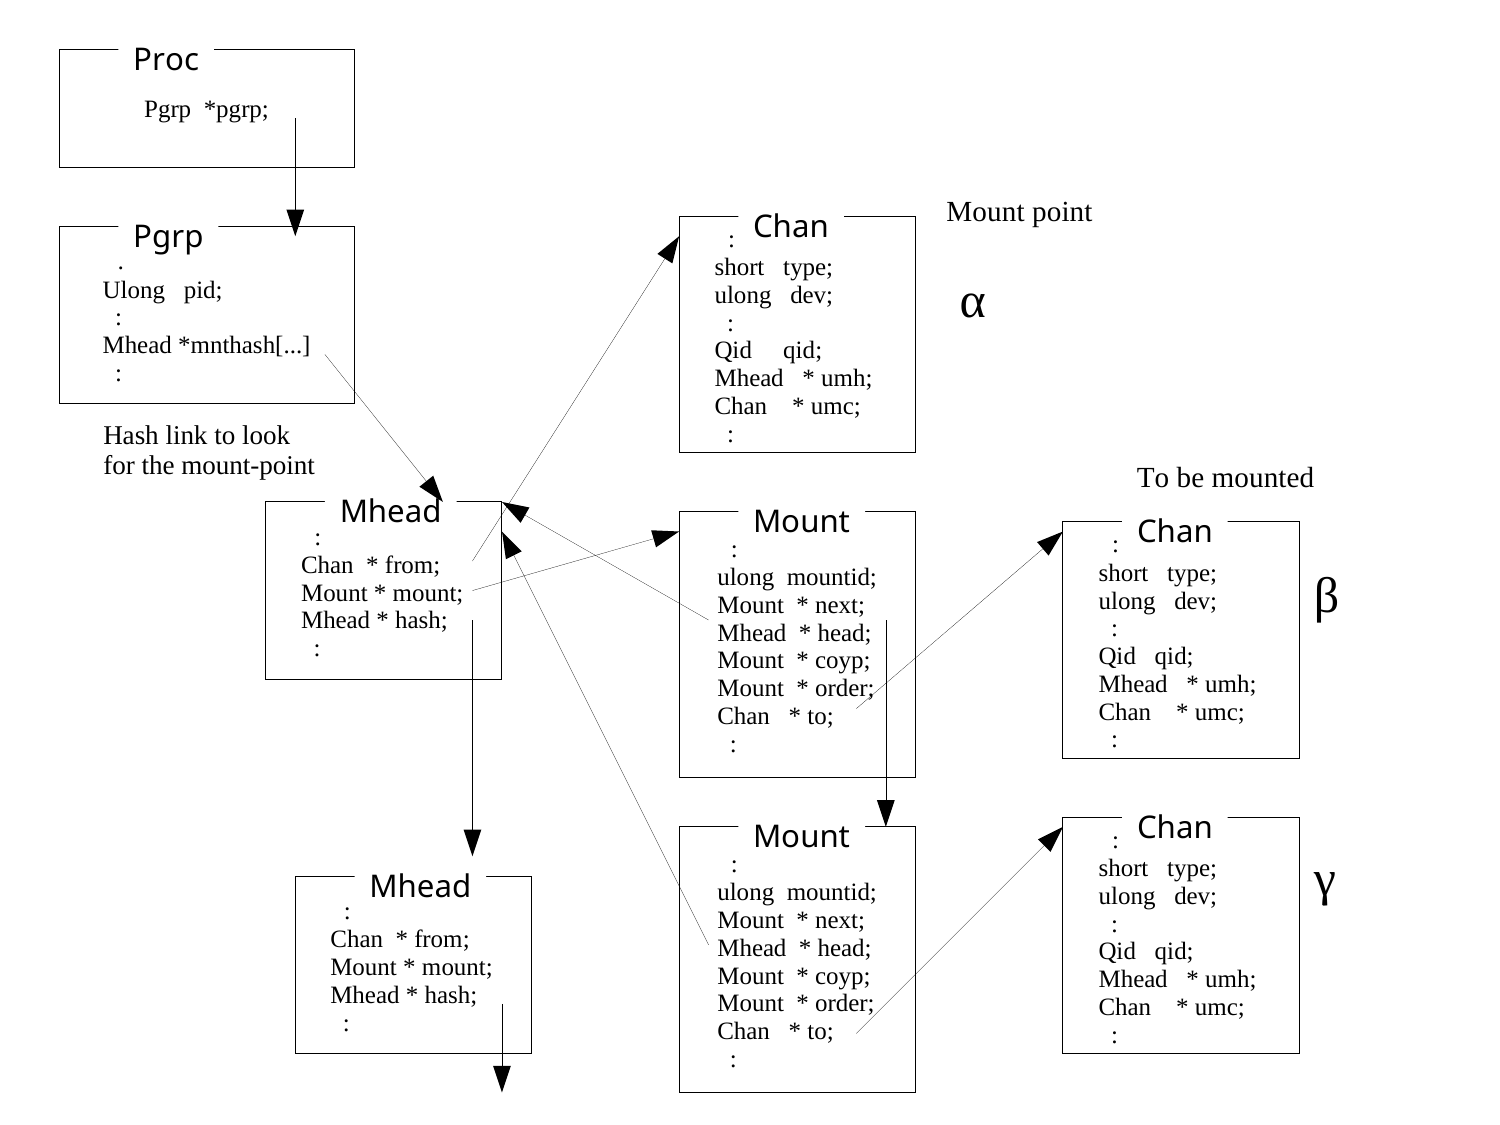

Proc
Pgrp *pgrp;
Mount point
Chan
Pgrp
 :
short type;
ulong dev;
 :
Qid qid;
Mhead * umh;
Chan * umc;
 :
 :
Ulong pid;
 :
Mhead *mnthash[...]
 :
Hash link to look
for the mount-point
To be mounted
Mhead
Mount
 :
Chan * from;
Mount * mount;
Mhead * hash;
 :
Chan
 :
ulong mountid;
Mount * next;
Mhead * head;
Mount * coyp;
Mount * order;
Chan * to;
 :
 :
short type;
ulong dev;
 :
Qid qid;
Mhead * umh;
Chan * umc;
 :
Chan
Mount
 :
short type;
ulong dev;
 :
Qid qid;
Mhead * umh;
Chan * umc;
 :
 :
ulong mountid;
Mount * next;
Mhead * head;
Mount * coyp;
Mount * order;
Chan * to;
 :
Mhead
 :
Chan * from;
Mount * mount;
Mhead * hash;
 :
α
β
γ